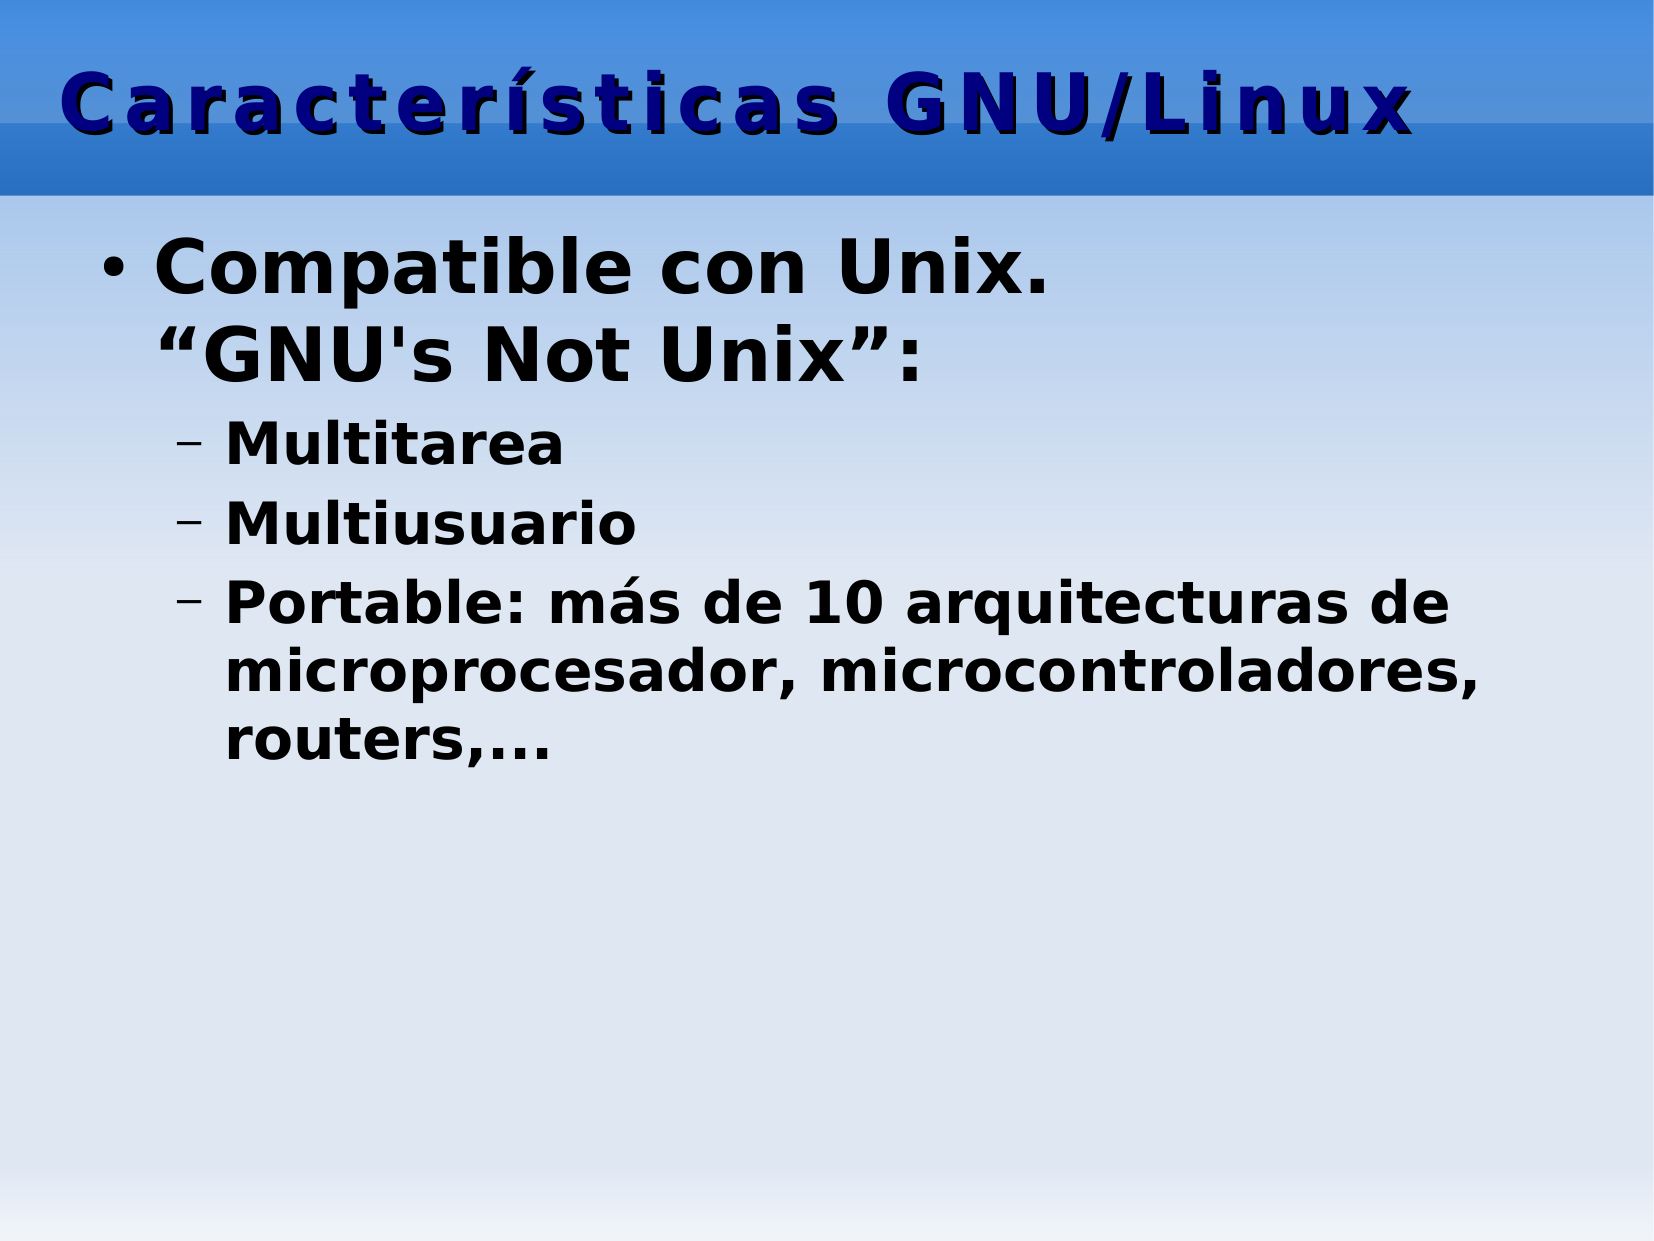

# Características GNU/Linux
Compatible con Unix.
“GNU's Not Unix”:
Multitarea
Multiusuario
Portable: más de 10 arquitecturas de microprocesador, microcontroladores, routers,...